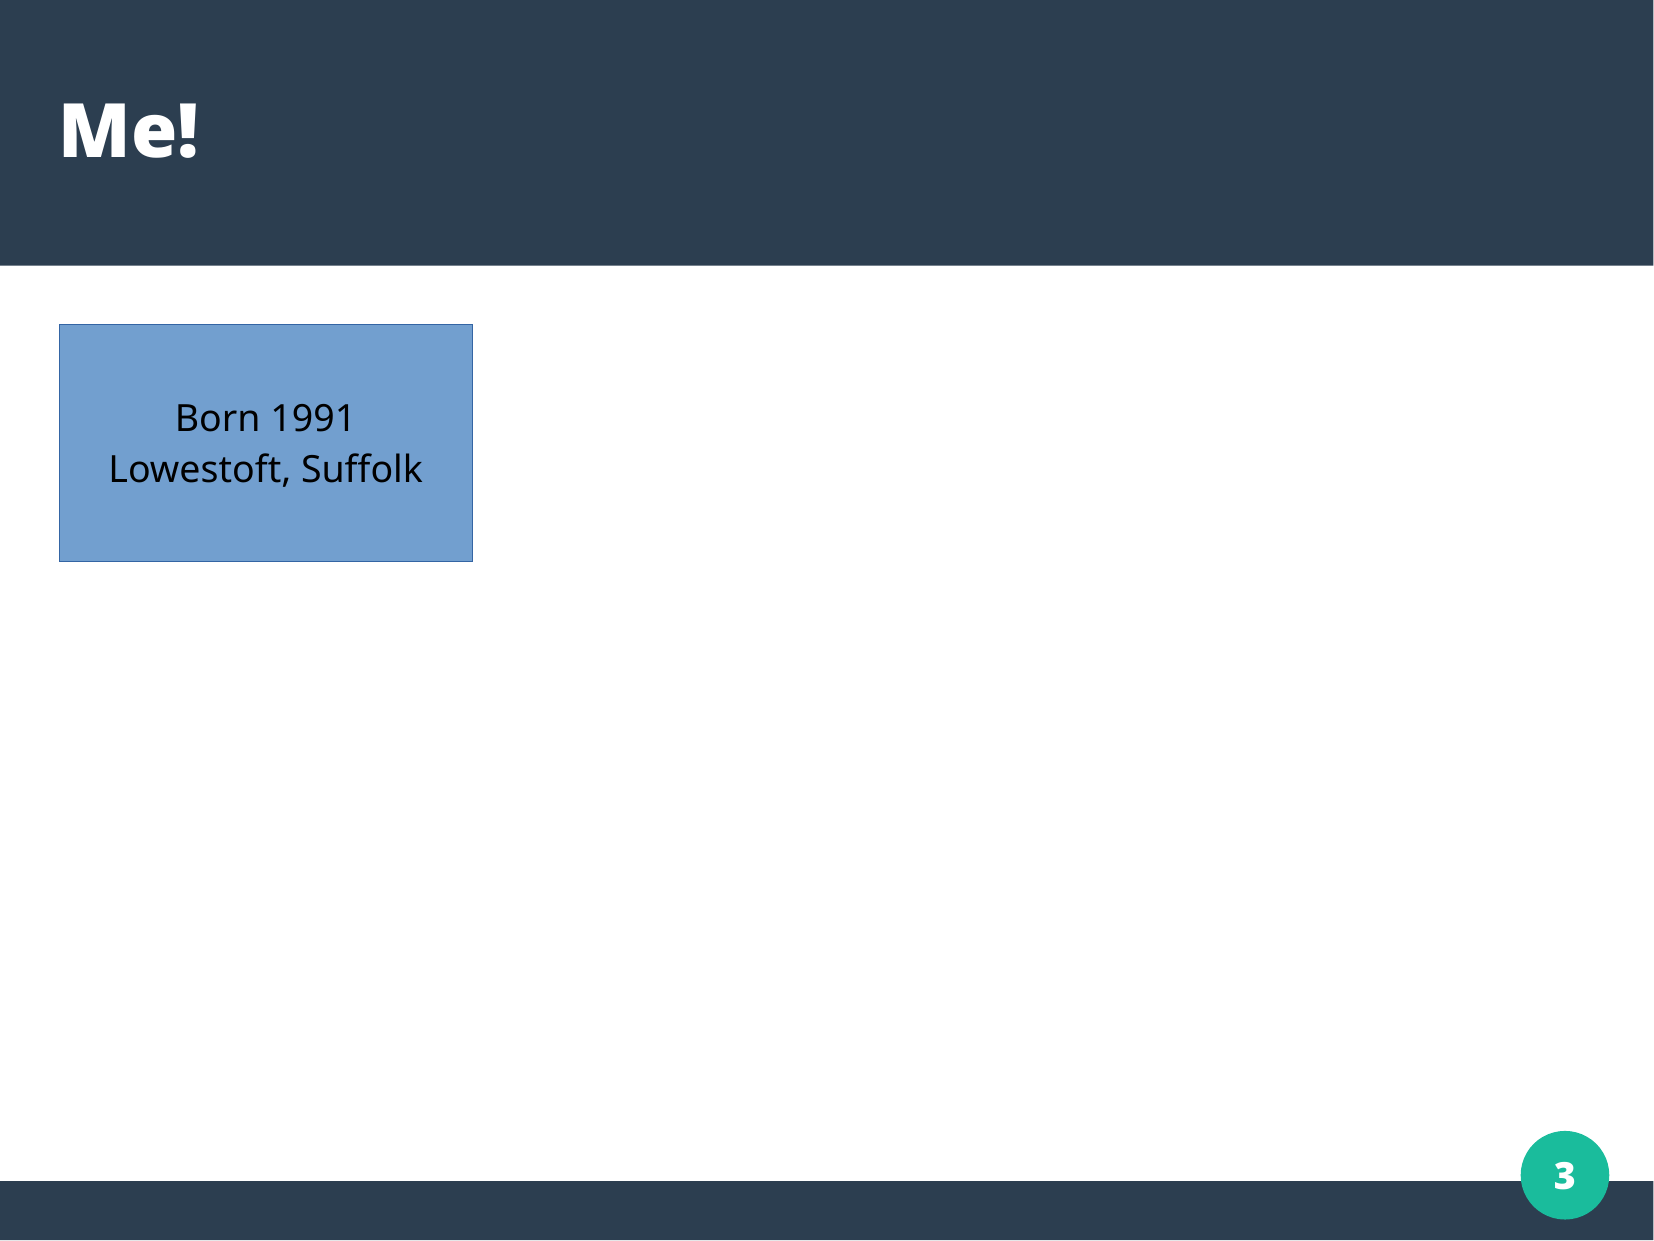

# Me!
Born 1991
Lowestoft, Suffolk
3